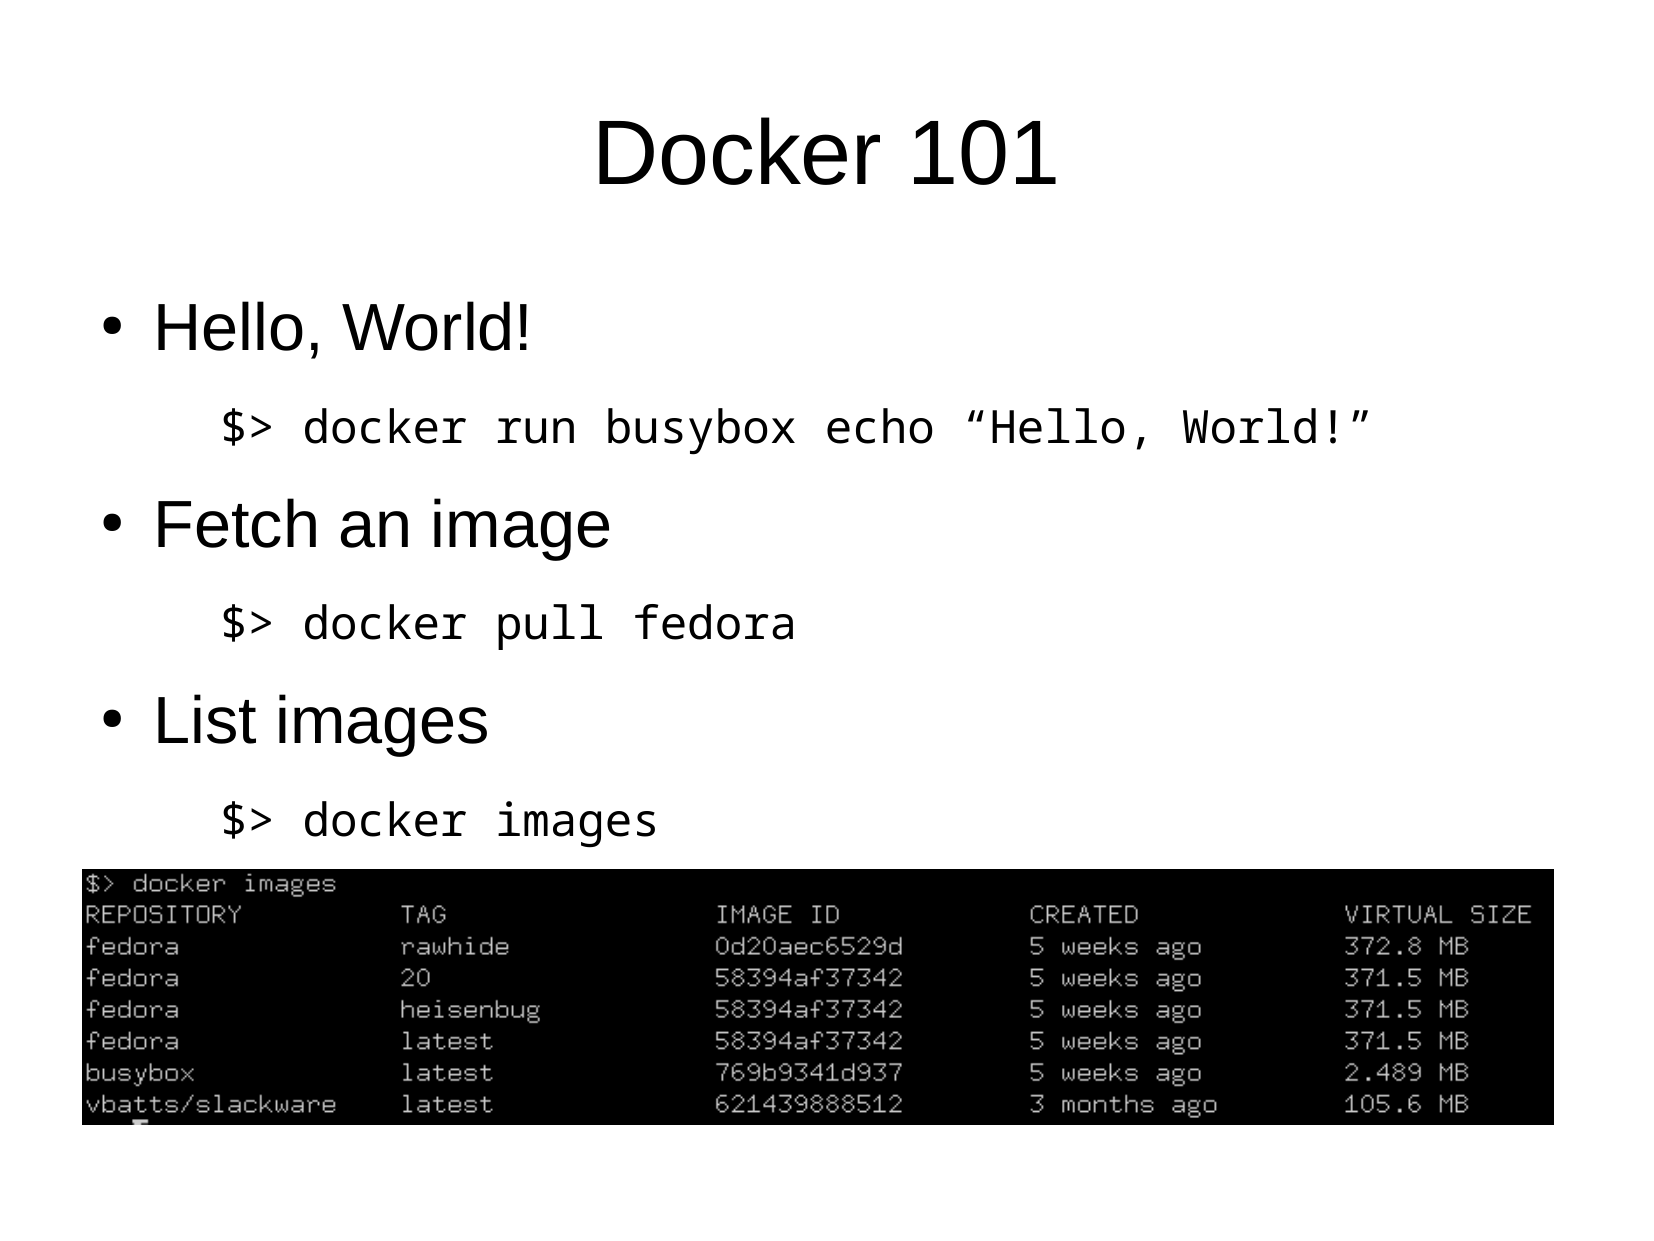

# Docker 101
Hello, World!
 $> docker run busybox echo “Hello, World!”
Fetch an image
 $> docker pull fedora
List images
 $> docker images